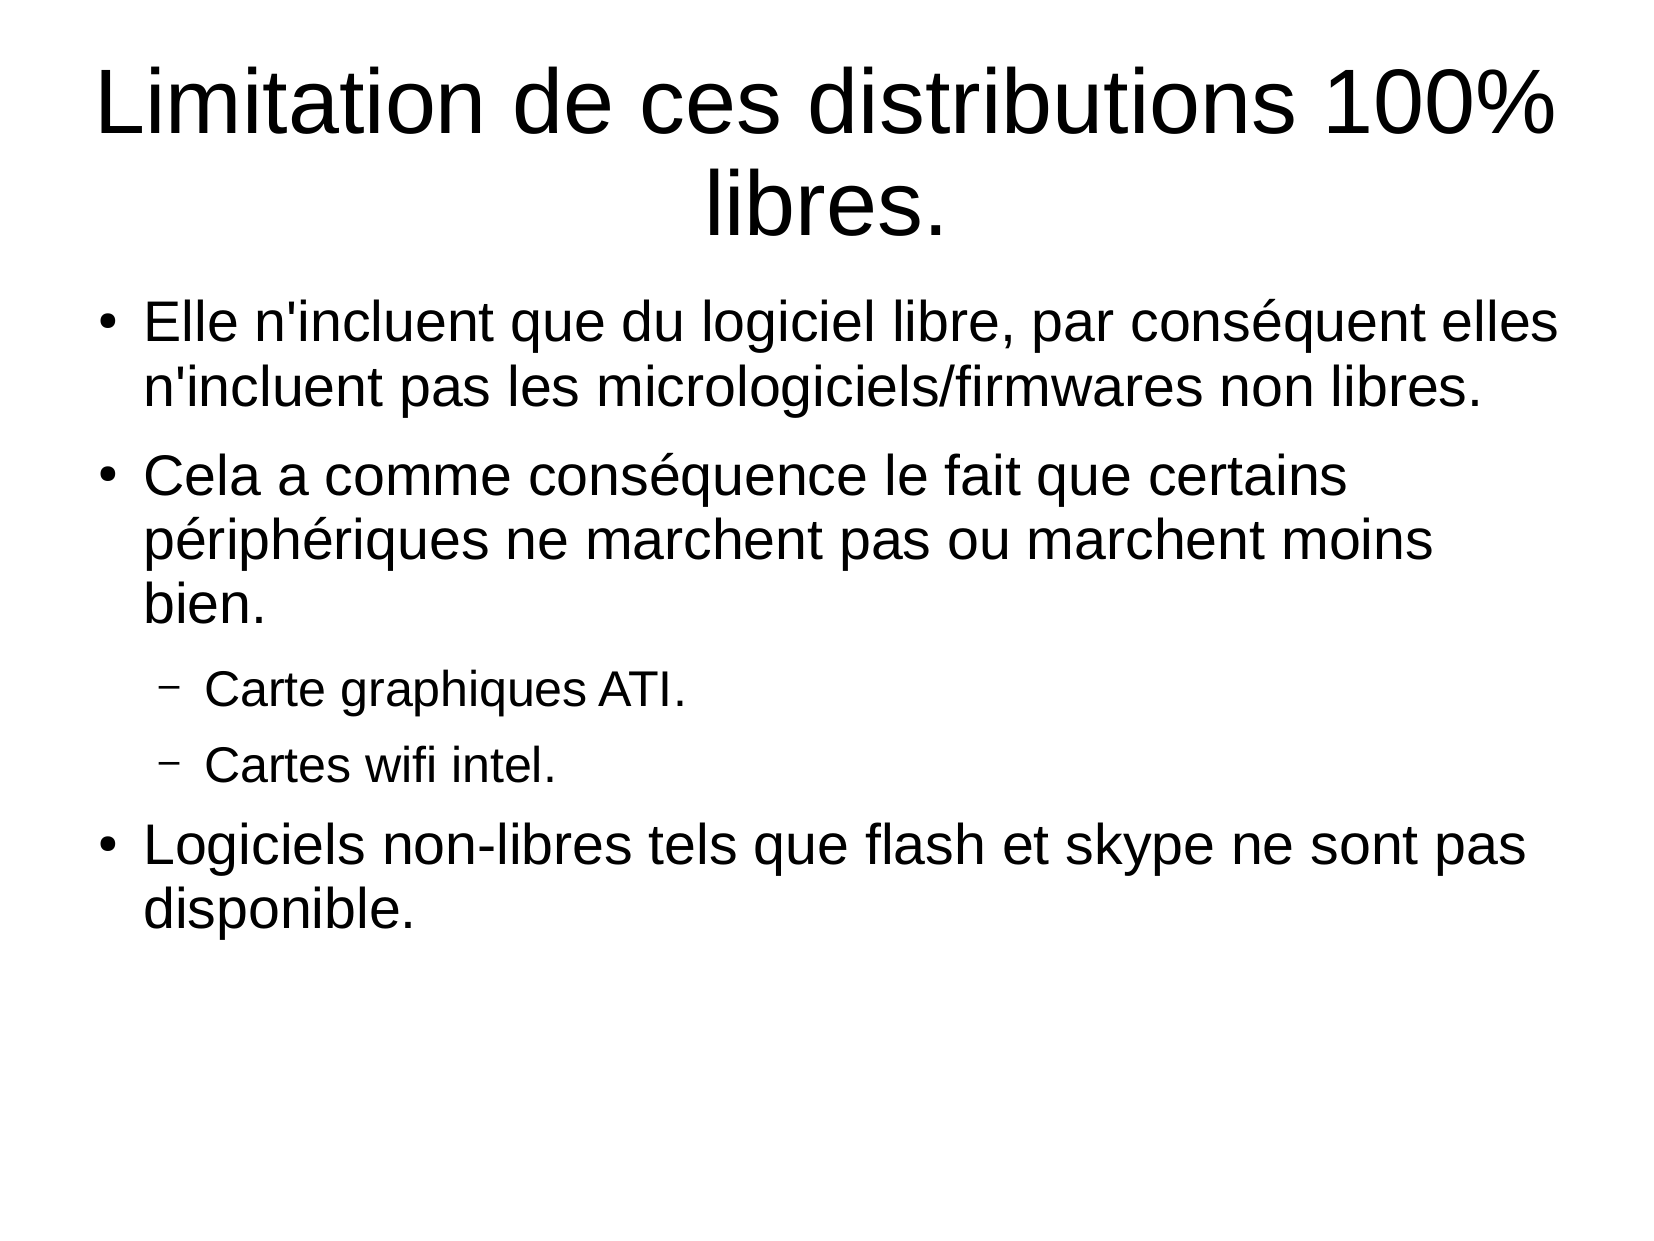

# Limitation de ces distributions 100% libres.
Elle n'incluent que du logiciel libre, par conséquent elles n'incluent pas les micrologiciels/firmwares non libres.
Cela a comme conséquence le fait que certains périphériques ne marchent pas ou marchent moins bien.
Carte graphiques ATI.
Cartes wifi intel.
Logiciels non-libres tels que flash et skype ne sont pas disponible.